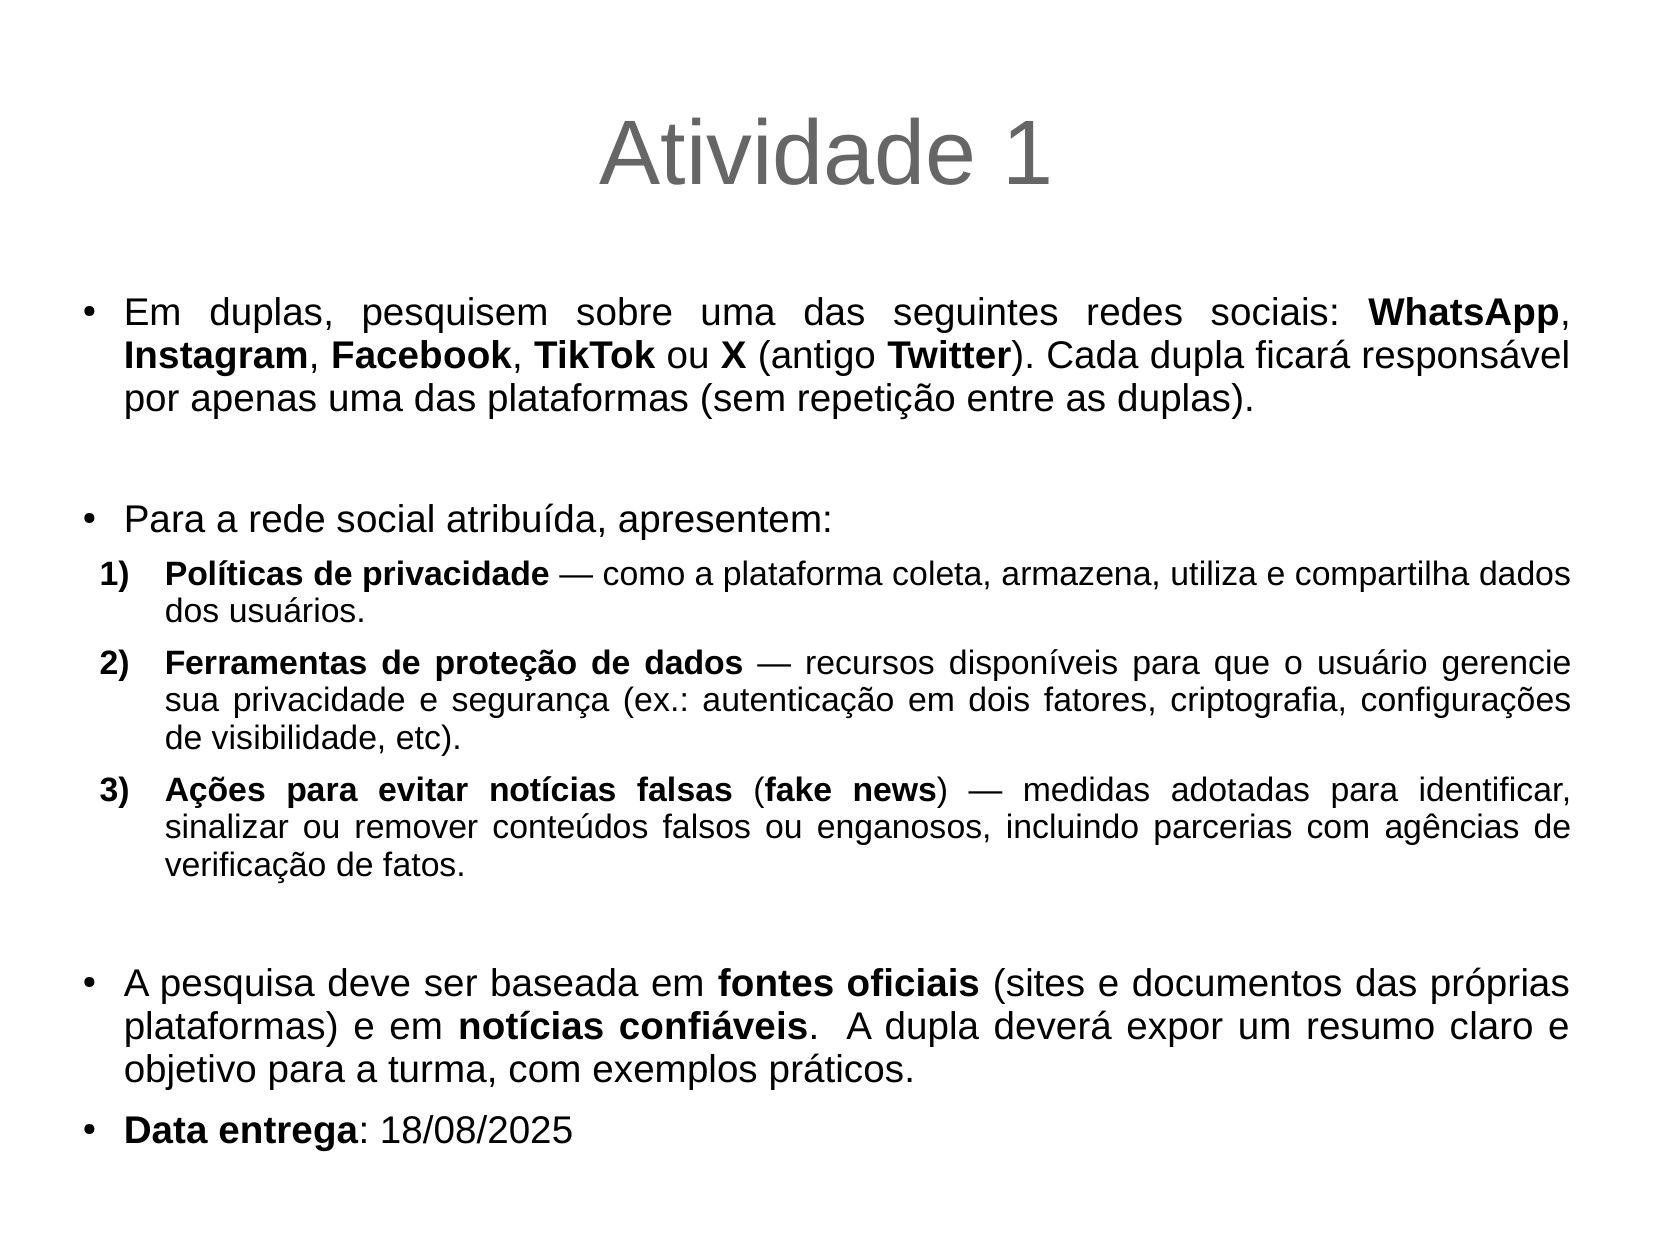

# Atividade 1
Em duplas, pesquisem sobre uma das seguintes redes sociais: WhatsApp, Instagram, Facebook, TikTok ou X (antigo Twitter). Cada dupla ficará responsável por apenas uma das plataformas (sem repetição entre as duplas).
Para a rede social atribuída, apresentem:
Políticas de privacidade — como a plataforma coleta, armazena, utiliza e compartilha dados dos usuários.
Ferramentas de proteção de dados — recursos disponíveis para que o usuário gerencie sua privacidade e segurança (ex.: autenticação em dois fatores, criptografia, configurações de visibilidade, etc).
Ações para evitar notícias falsas (fake news) — medidas adotadas para identificar, sinalizar ou remover conteúdos falsos ou enganosos, incluindo parcerias com agências de verificação de fatos.
A pesquisa deve ser baseada em fontes oficiais (sites e documentos das próprias plataformas) e em notícias confiáveis. A dupla deverá expor um resumo claro e objetivo para a turma, com exemplos práticos.
Data entrega: 18/08/2025